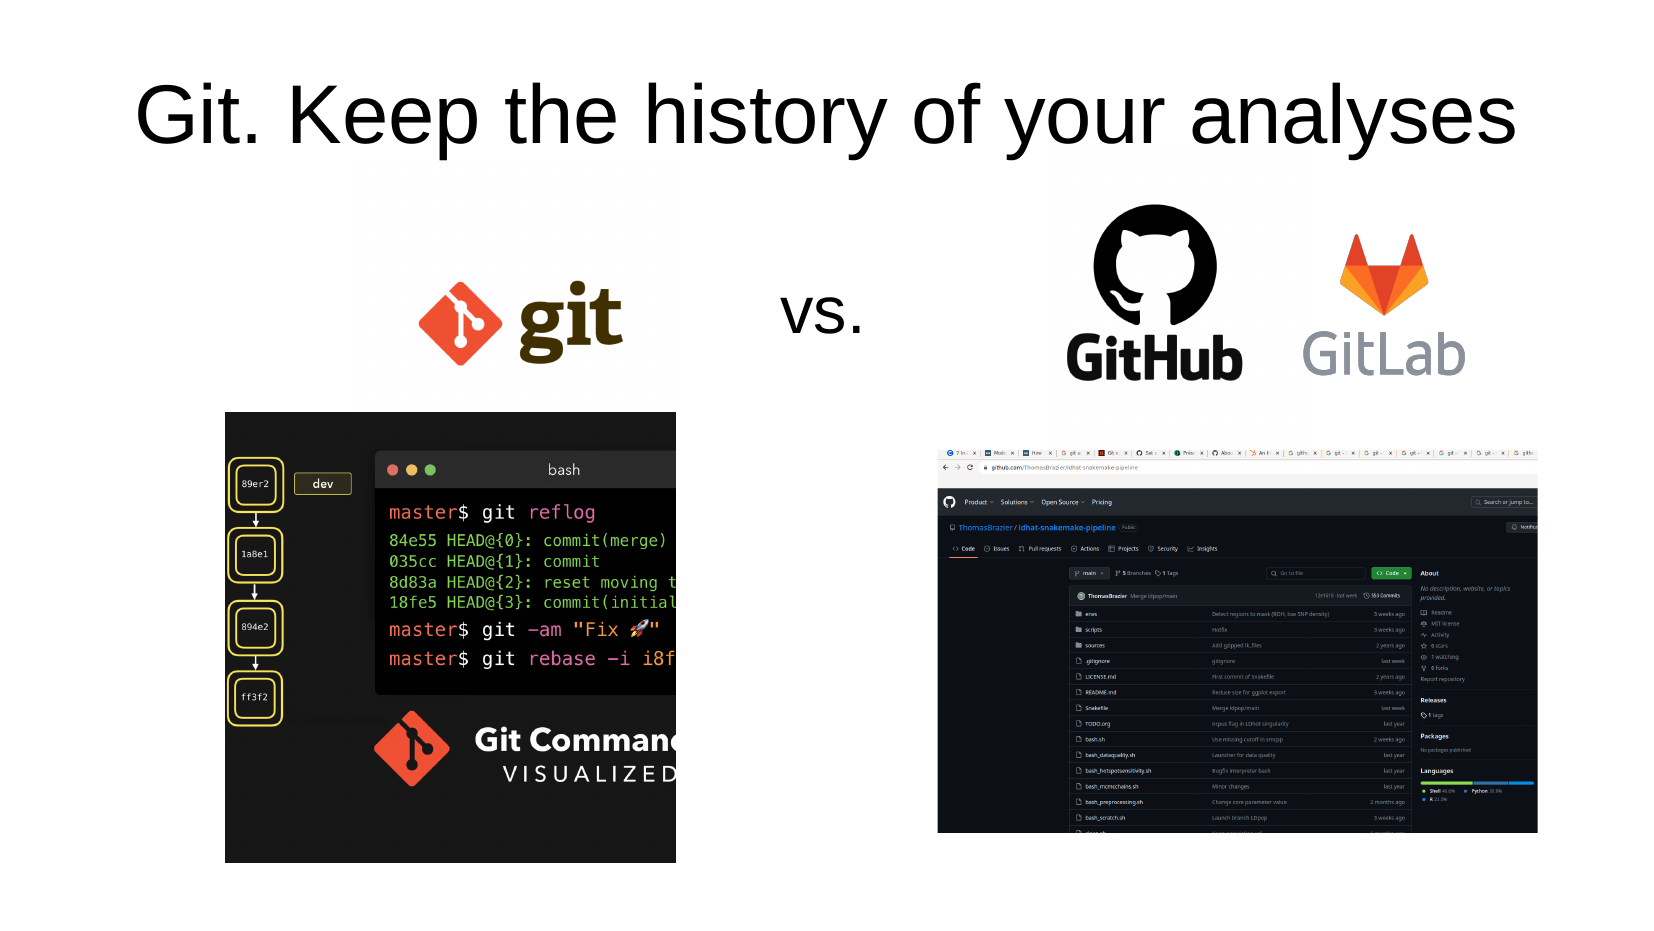

# Git. Keep the history of your analyses
vs.